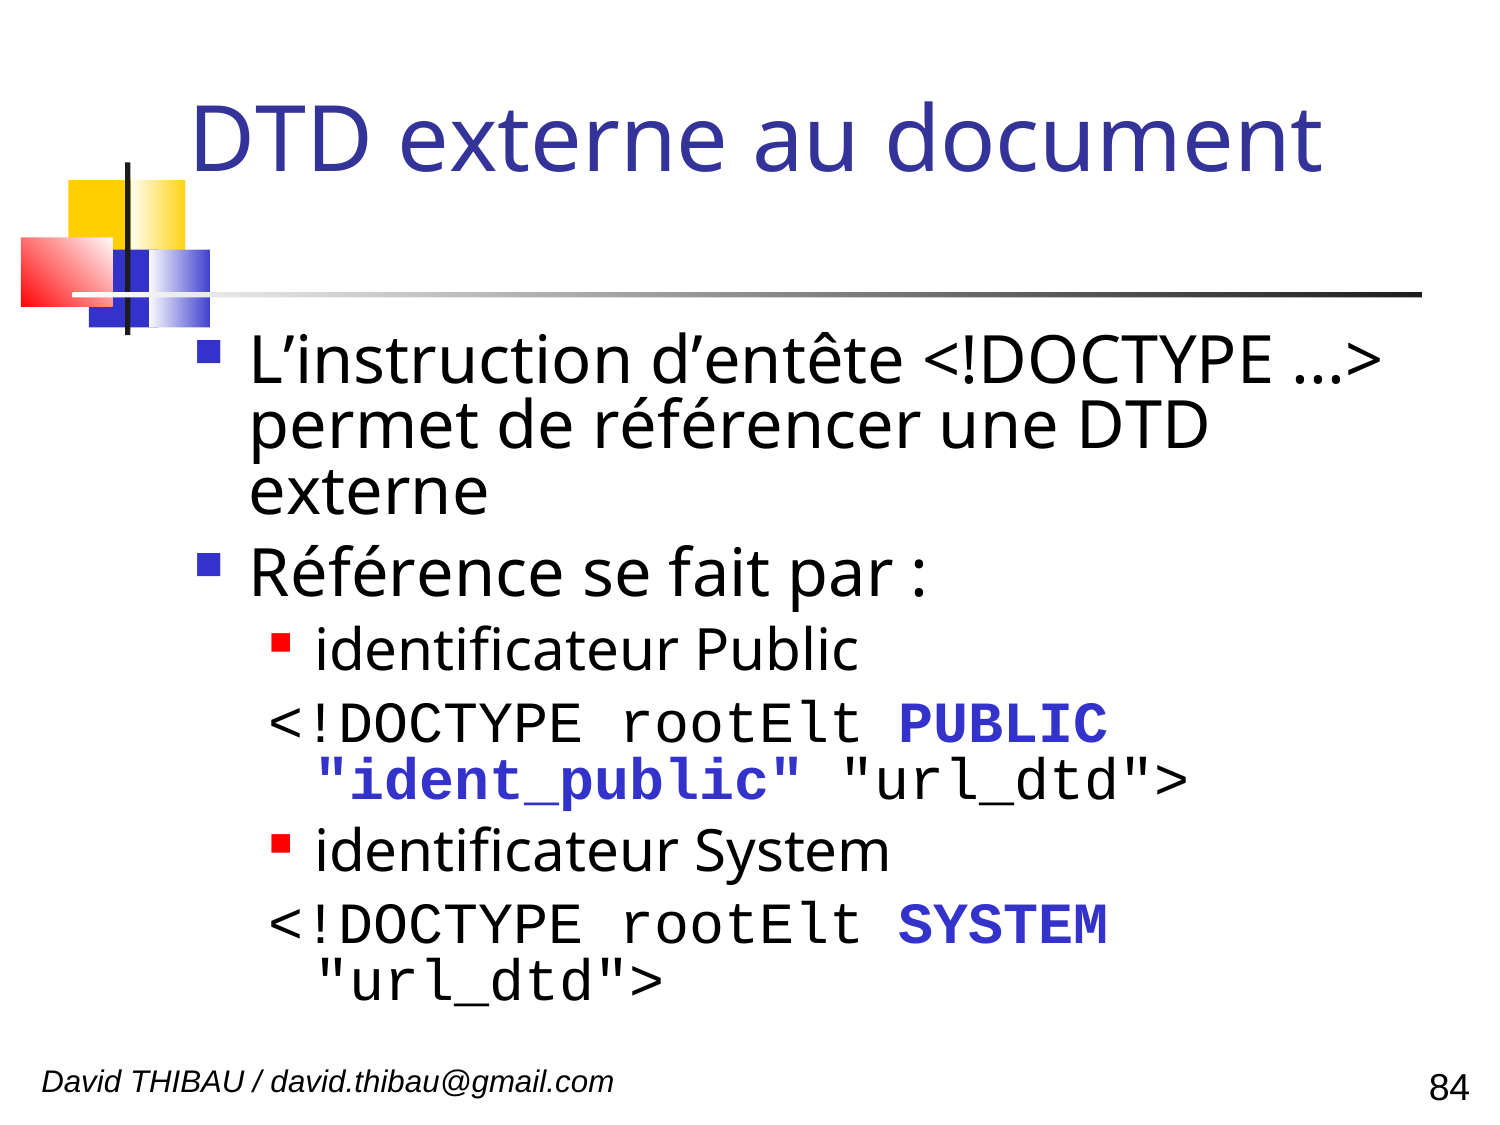

# DTD externe au document
L’instruction d’entête <!DOCTYPE ...> permet de référencer une DTD externe
Référence se fait par :
identificateur Public
<!DOCTYPE rootElt PUBLIC "ident_public" "url_dtd">
identificateur System
<!DOCTYPE rootElt SYSTEM "url_dtd">